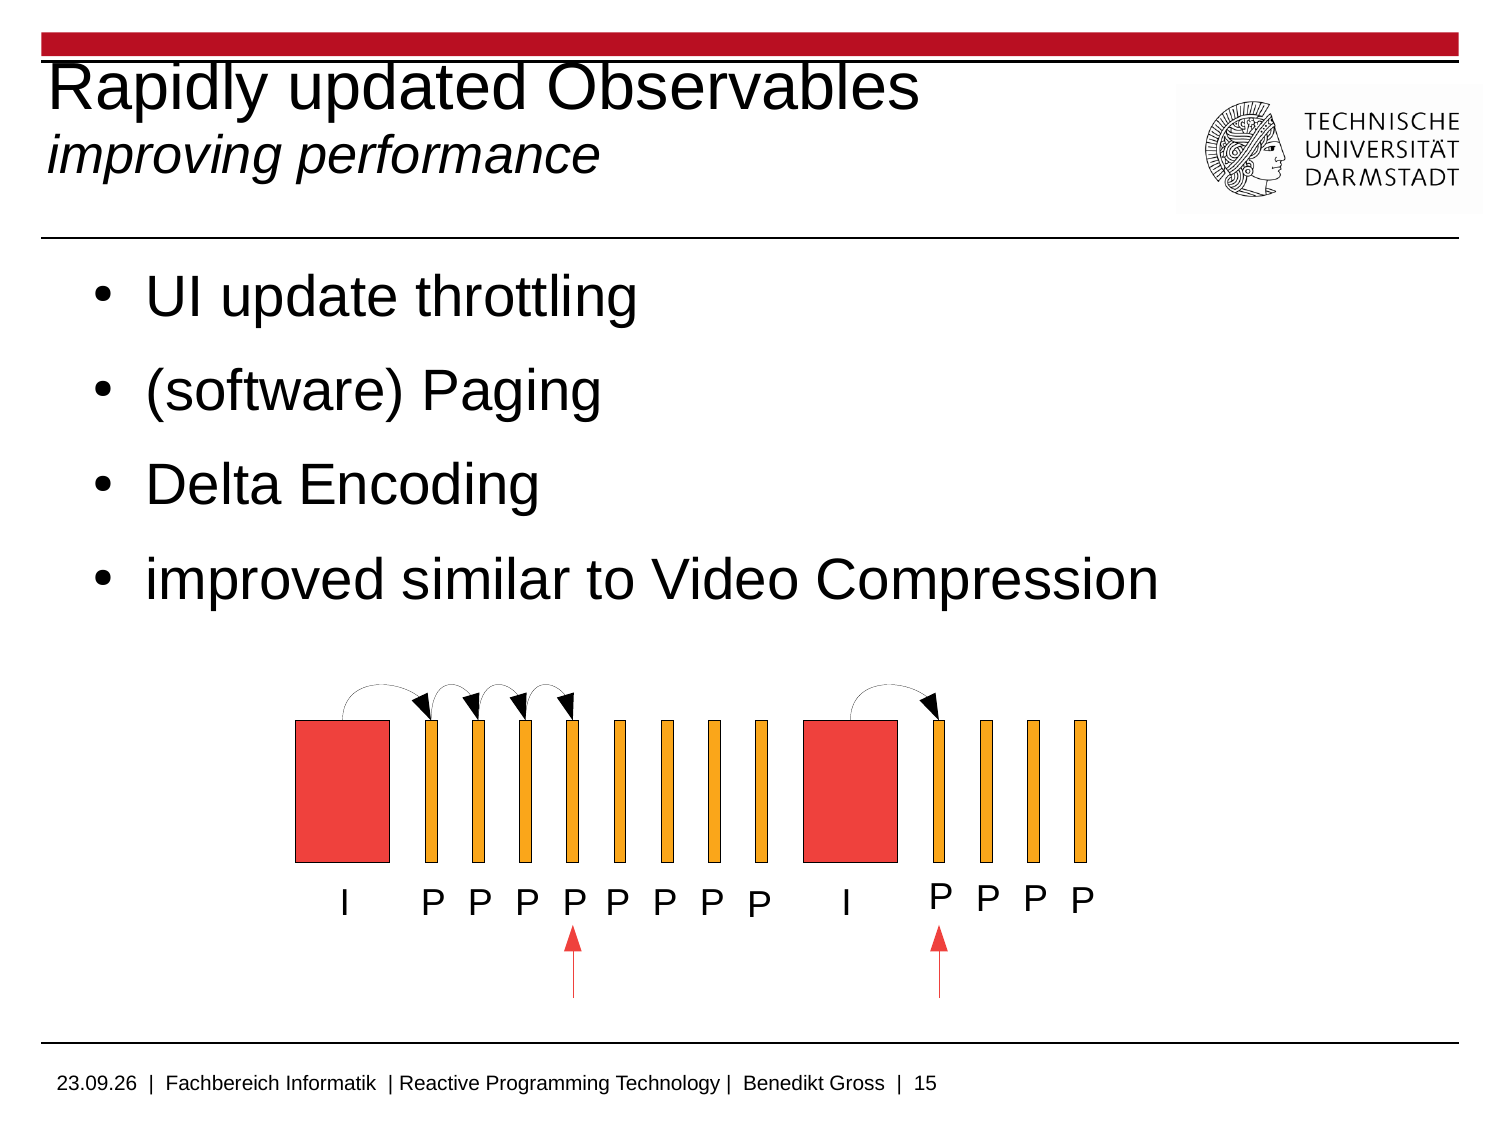

# Rapidly updated Observables improving performance
UI update throttling
(software) Paging
Delta Encoding
improved similar to Video Compression
P
P
P
P
I
P
P
P
P
P
P
P
I
P